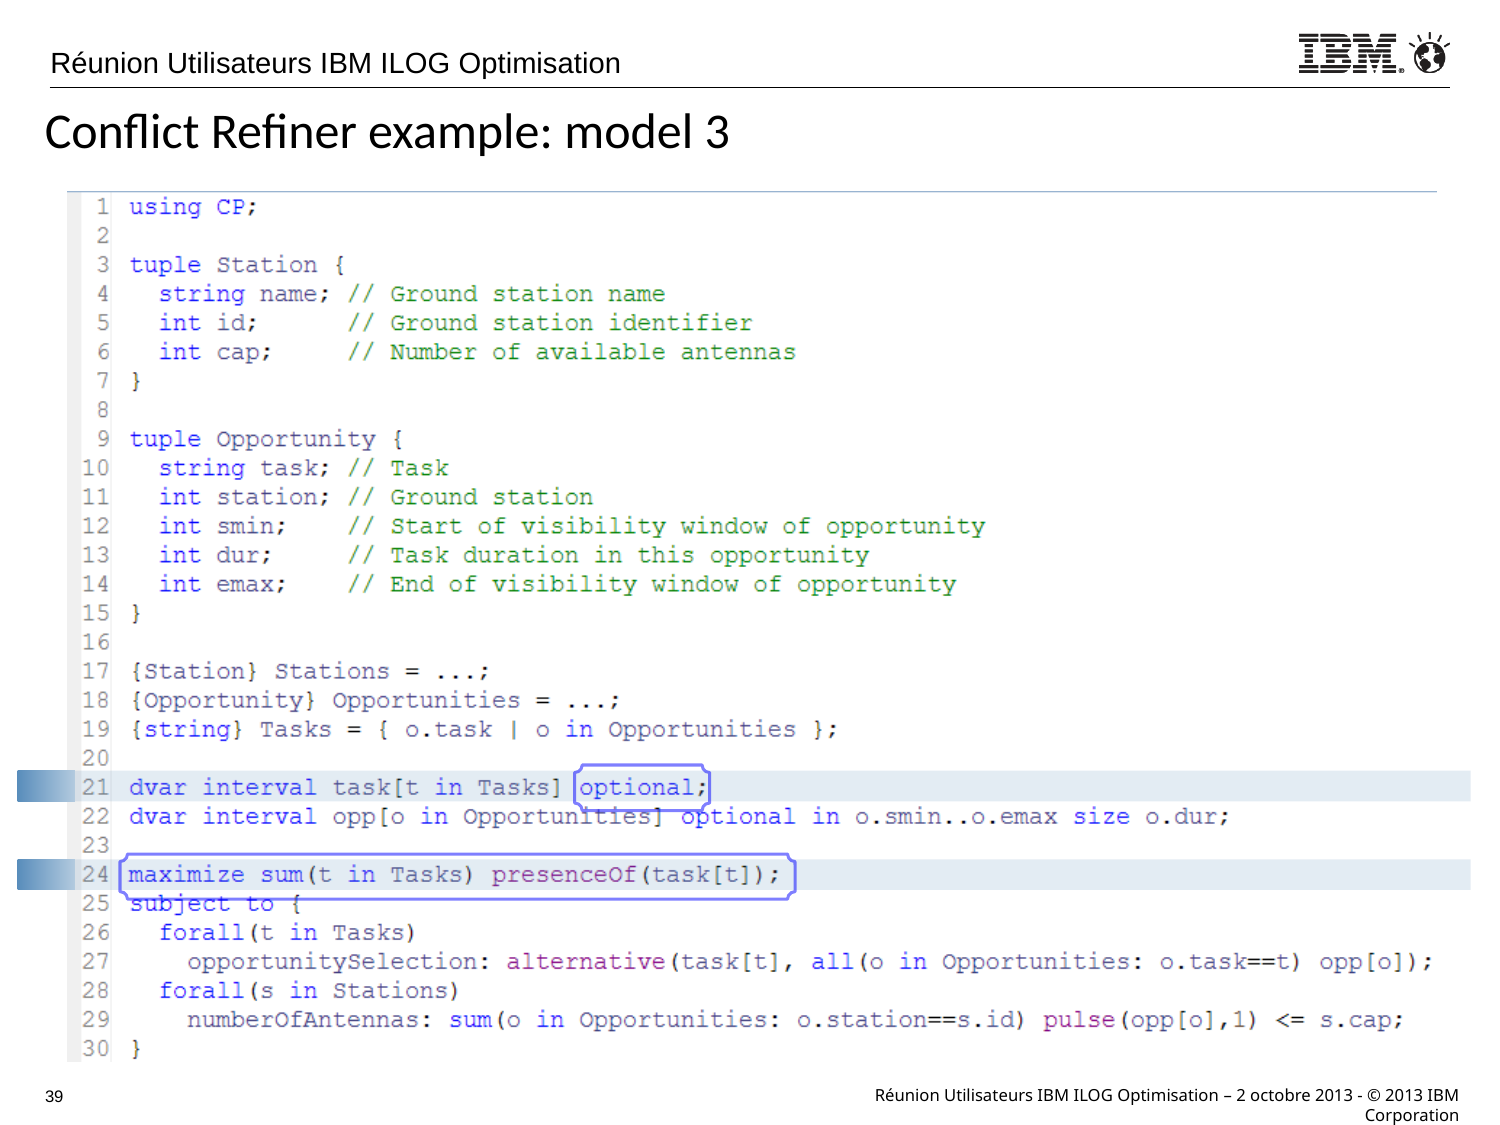

# Conflict Refiner example: model 3
39